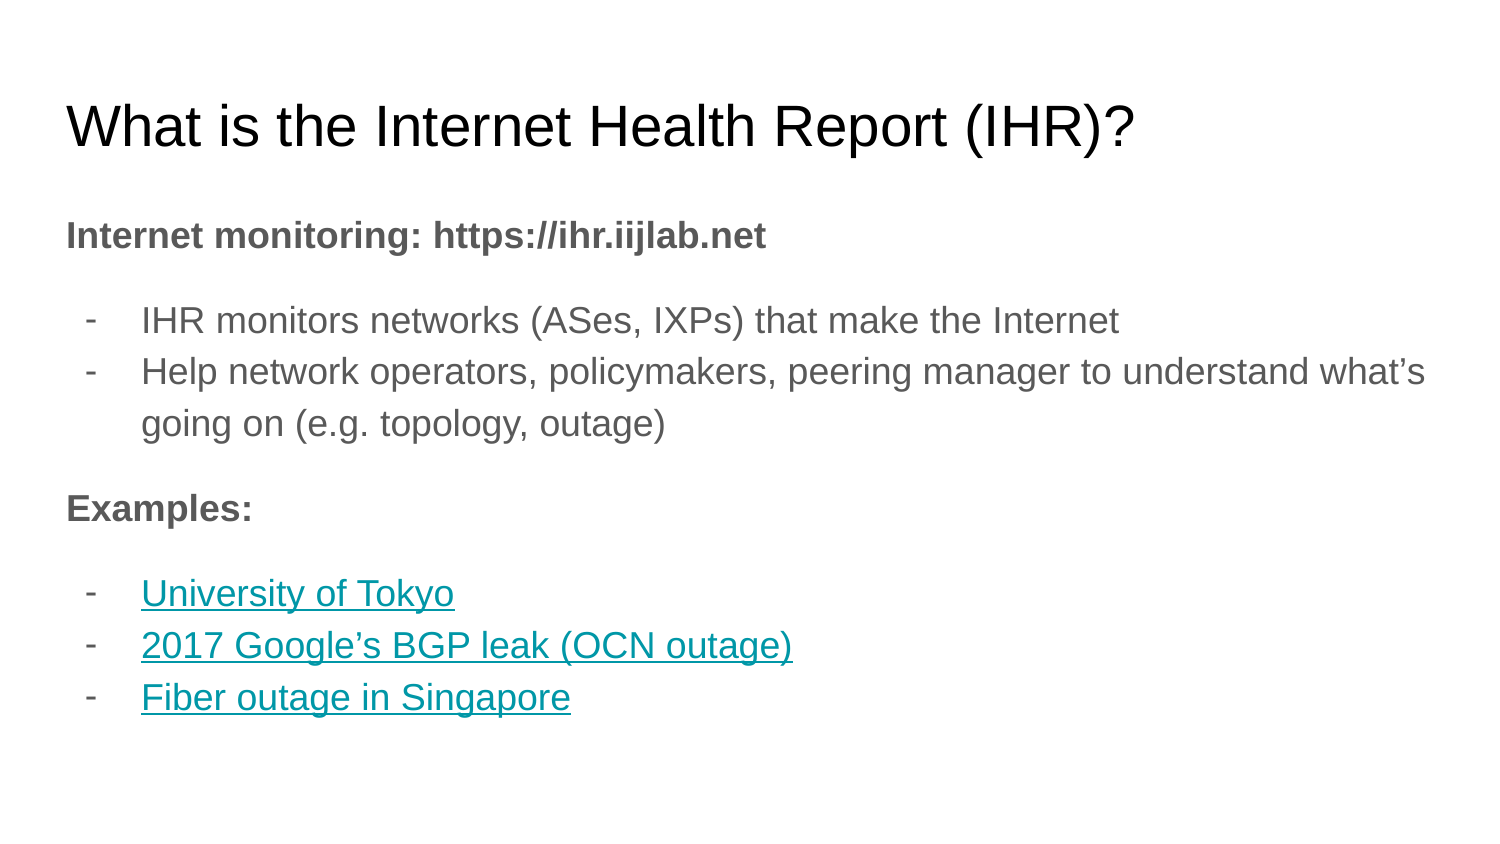

# What is the Internet Health Report (IHR)?
Internet monitoring: https://ihr.iijlab.net
IHR monitors networks (ASes, IXPs) that make the Internet
Help network operators, policymakers, peering manager to understand what’s going on (e.g. topology, outage)
Examples:
University of Tokyo
2017 Google’s BGP leak (OCN outage)
Fiber outage in Singapore